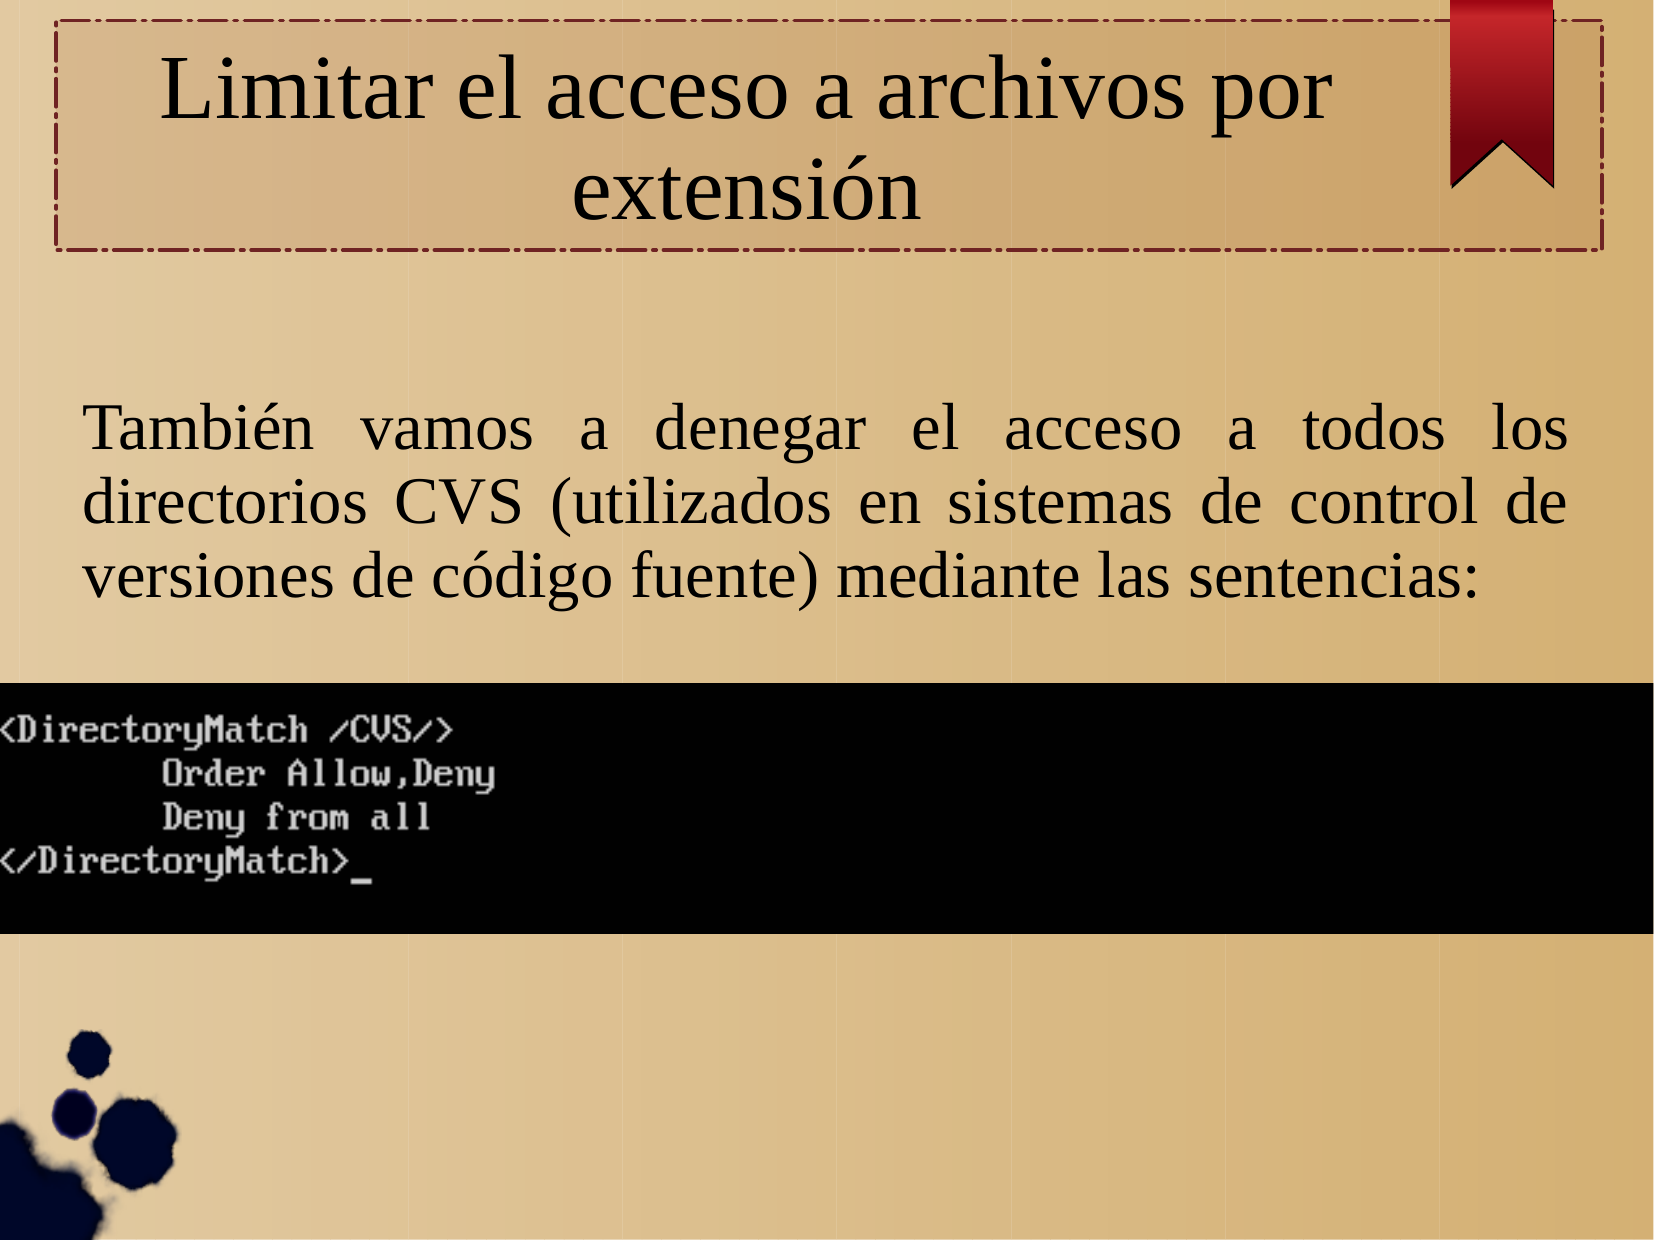

# Limitar el acceso a archivos por extensión
También vamos a denegar el acceso a todos los directorios CVS (utilizados en sistemas de control de versiones de código fuente) mediante las sentencias: